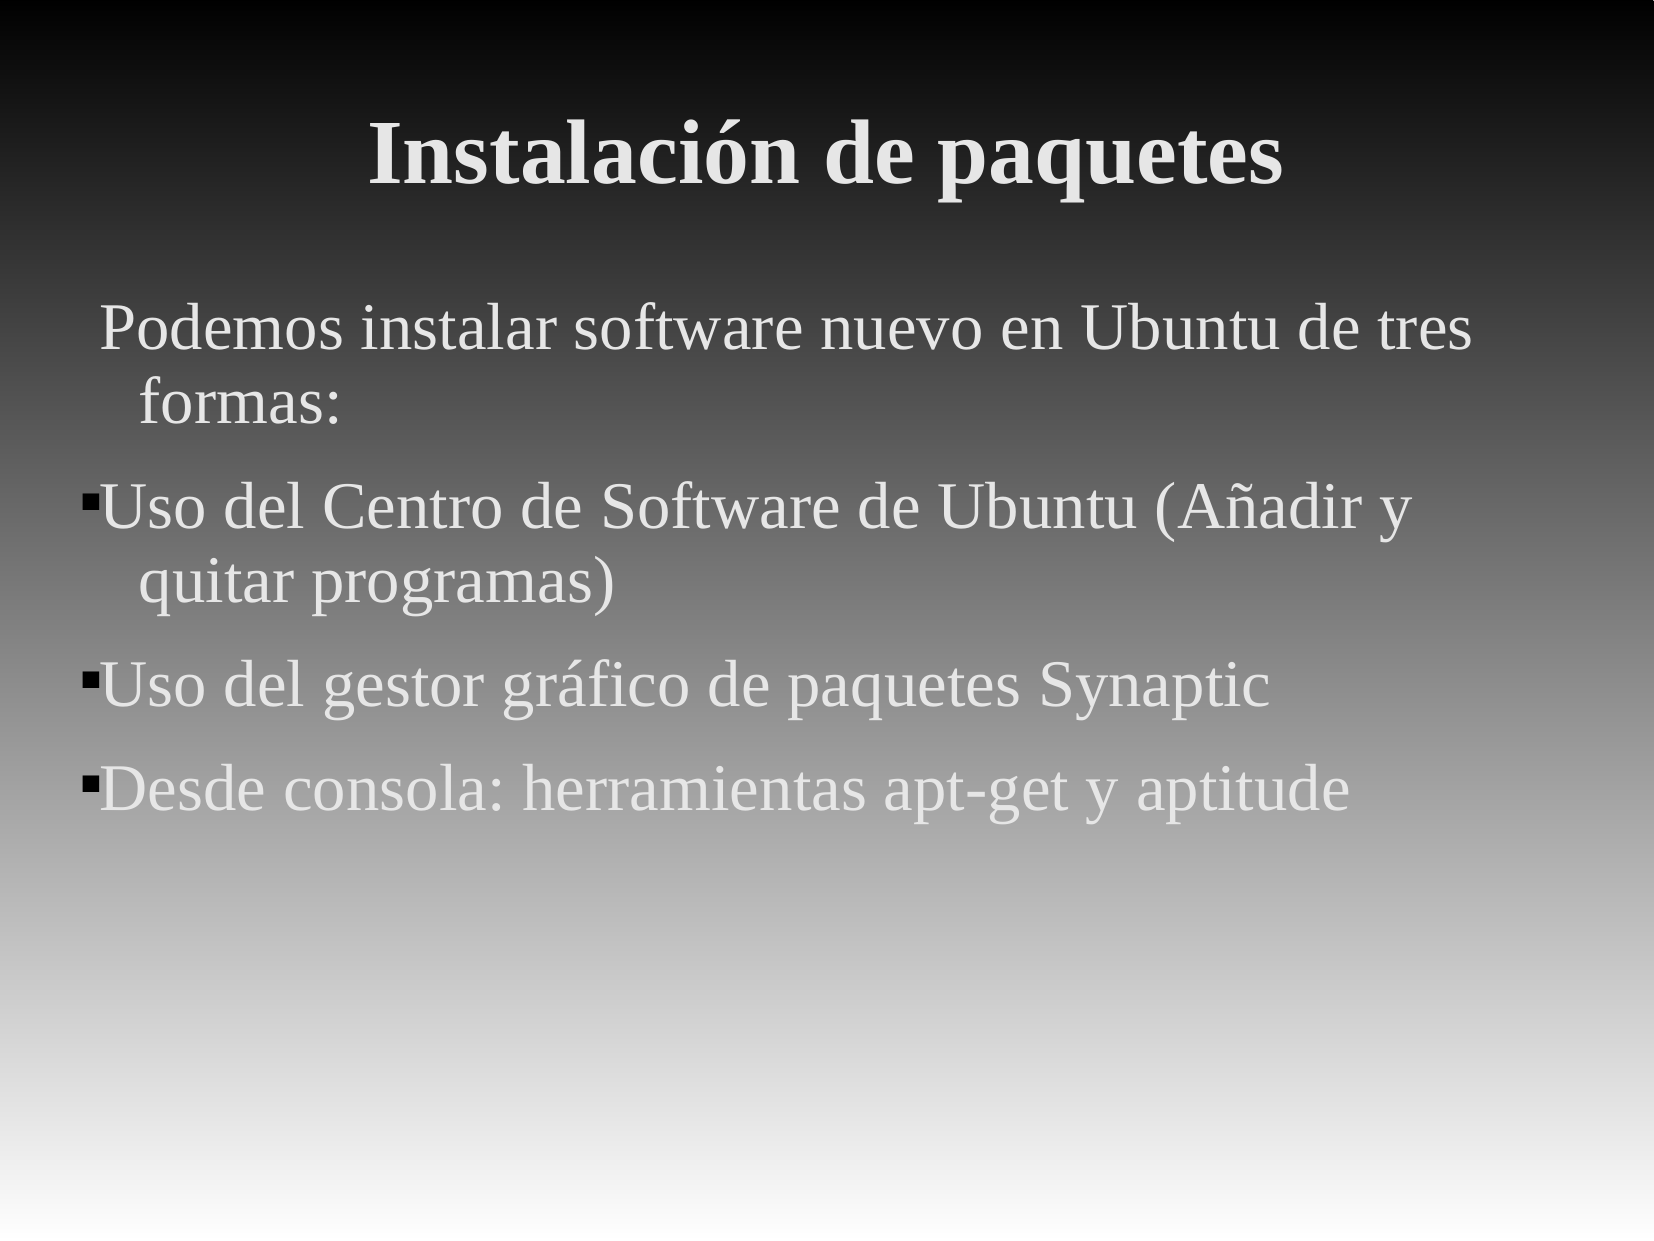

# Instalación de paquetes
Podemos instalar software nuevo en Ubuntu de tres formas:
Uso del Centro de Software de Ubuntu (Añadir y quitar programas)
Uso del gestor gráfico de paquetes Synaptic
Desde consola: herramientas apt-get y aptitude